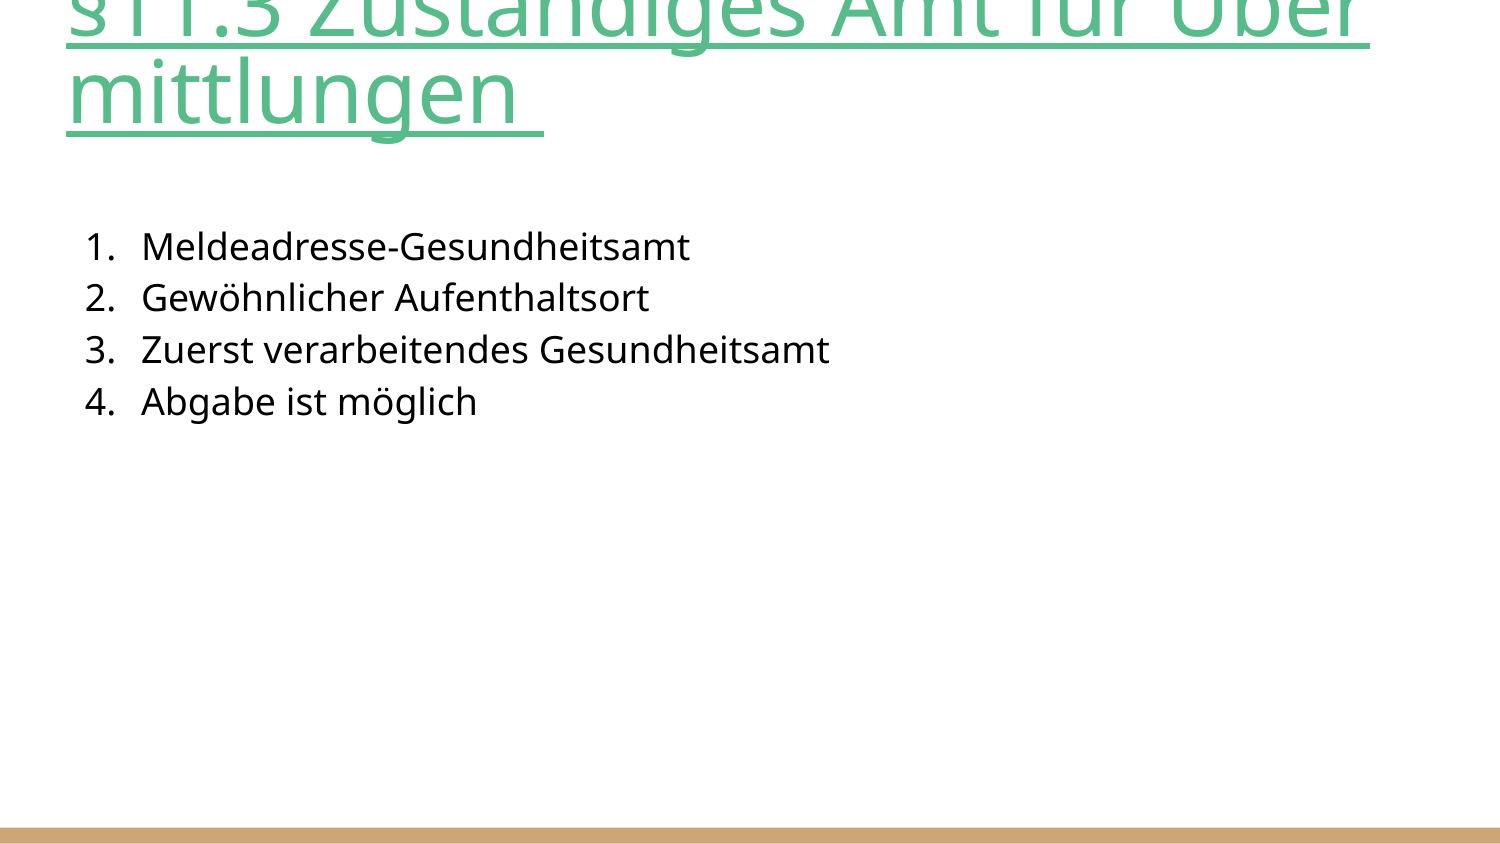

# §11.3 Zuständiges Amt für Übermittlungen
Meldeadresse-Gesundheitsamt
Gewöhnlicher Aufenthaltsort
Zuerst verarbeitendes Gesundheitsamt
Abgabe ist möglich